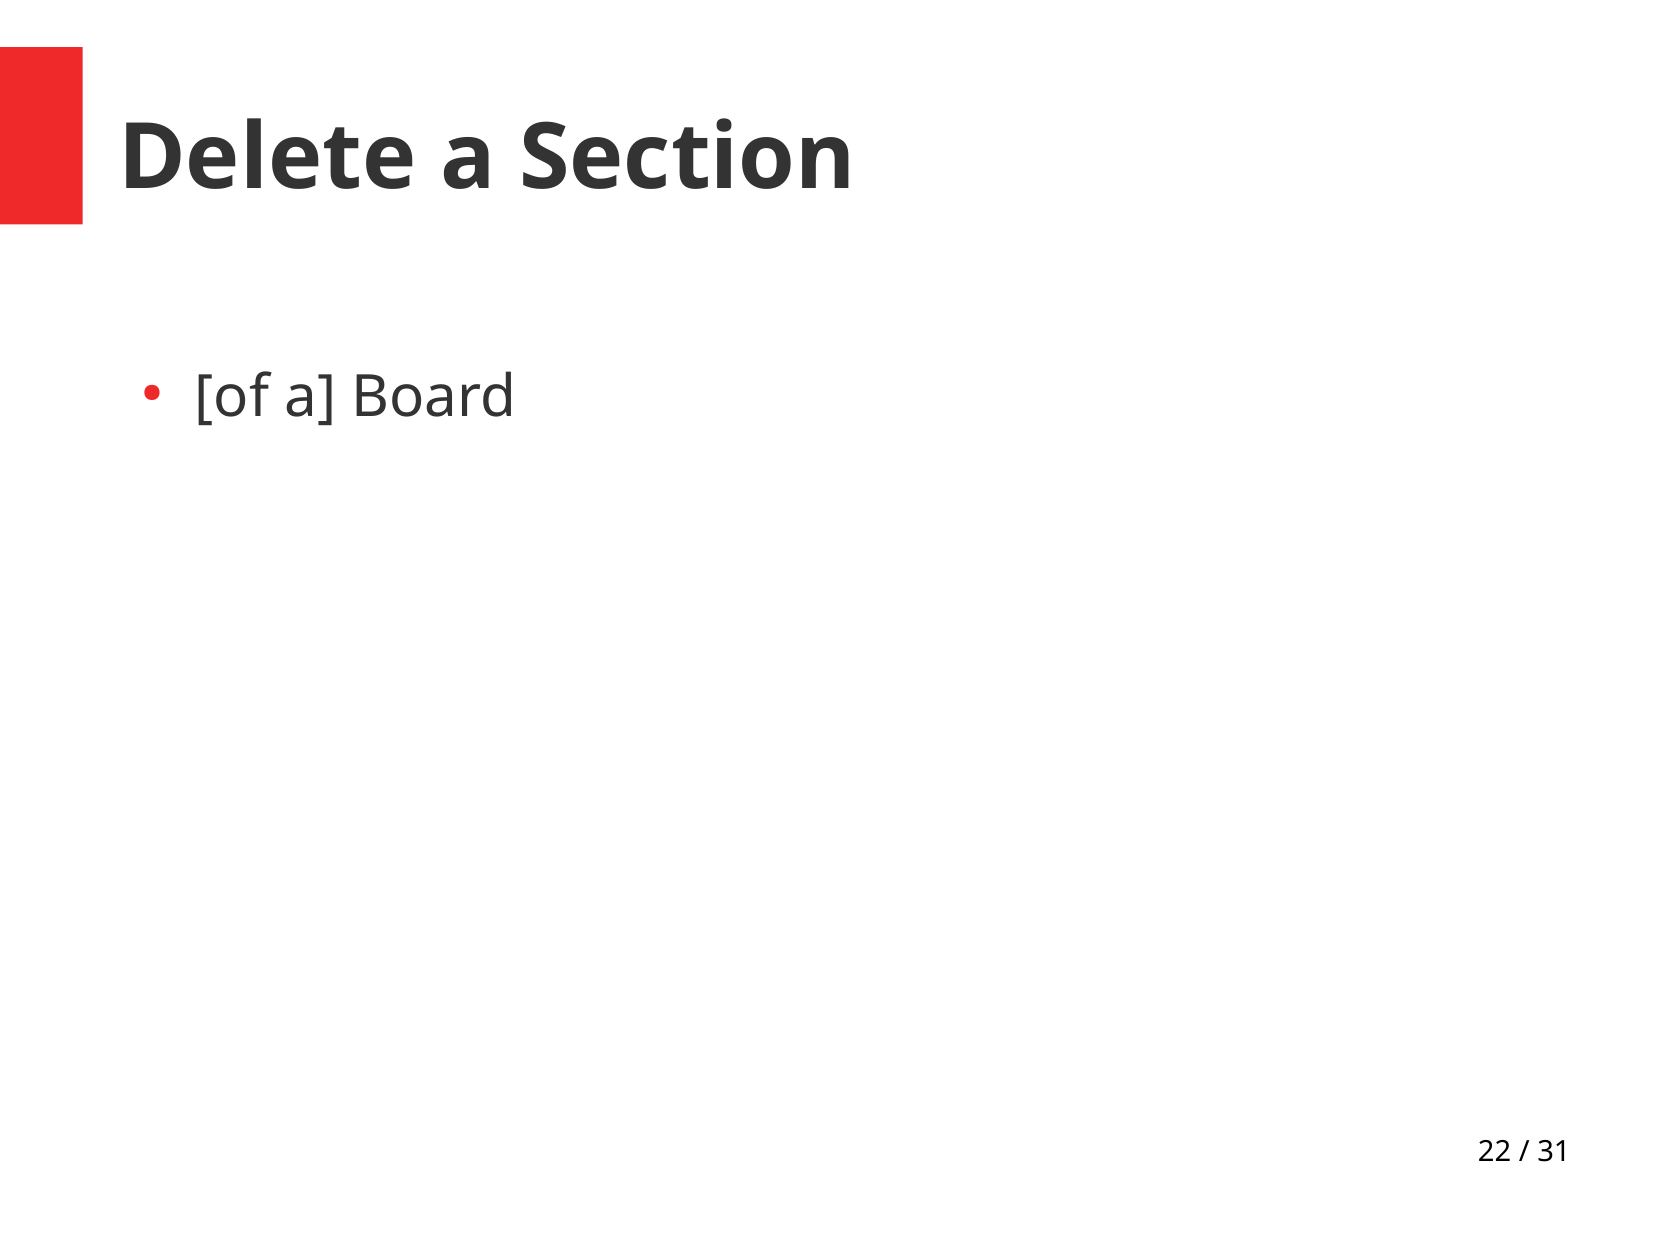

# Delete a Section
[of a] Board
22